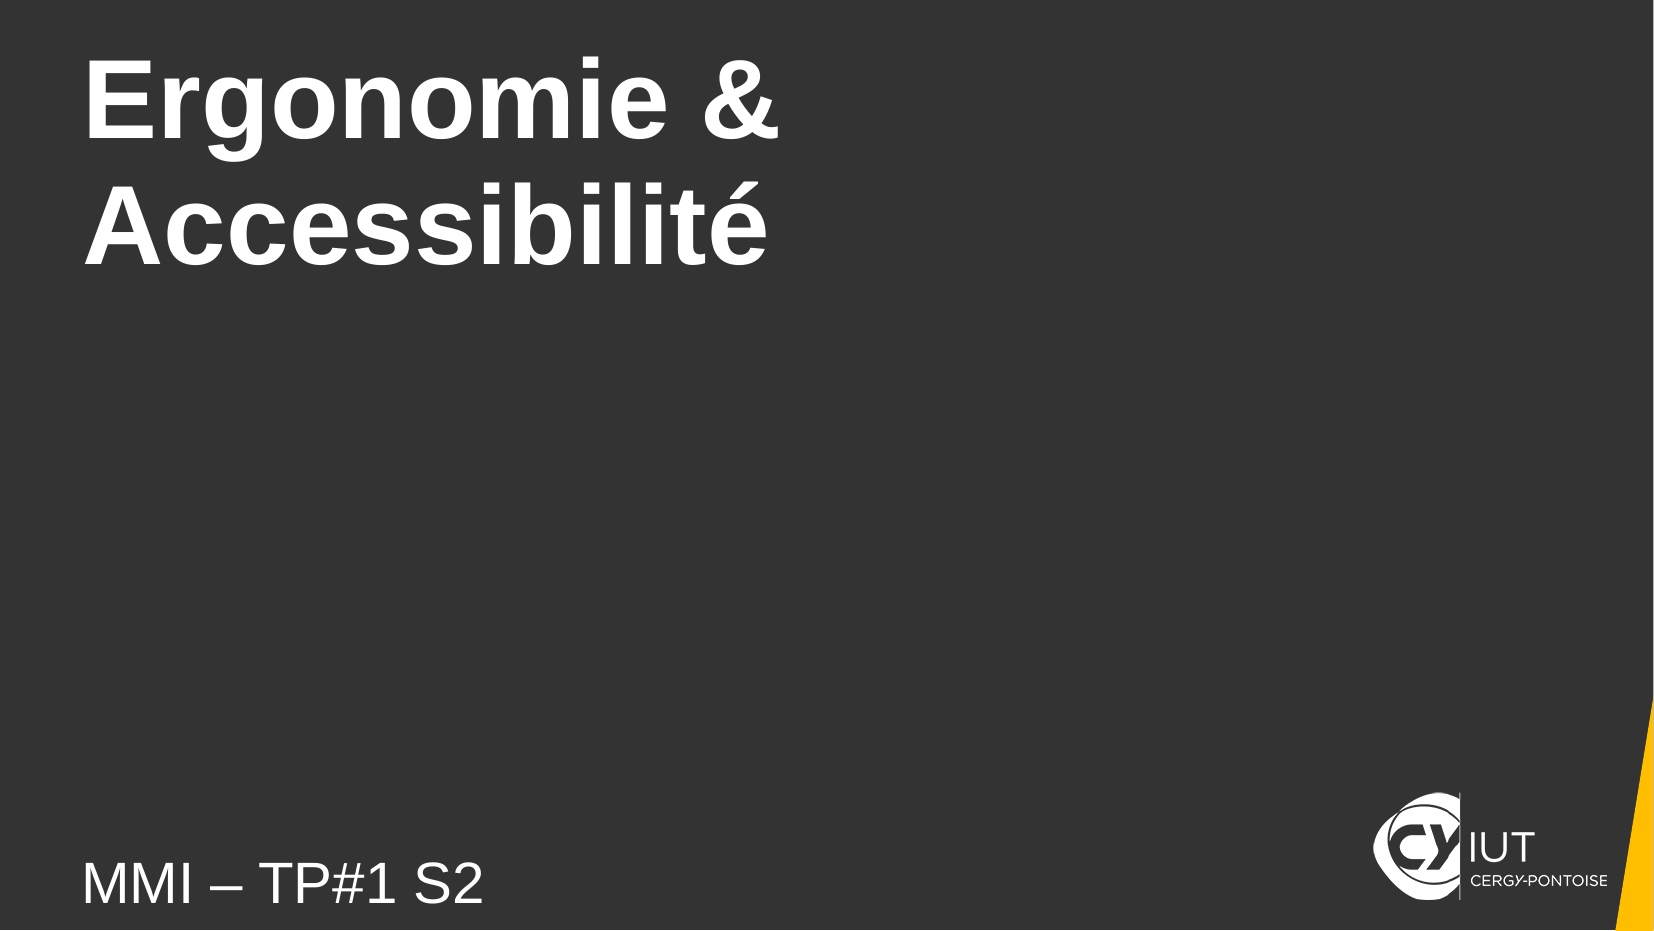

# Ergonomie & Accessibilité
MMI – TP#1 S2